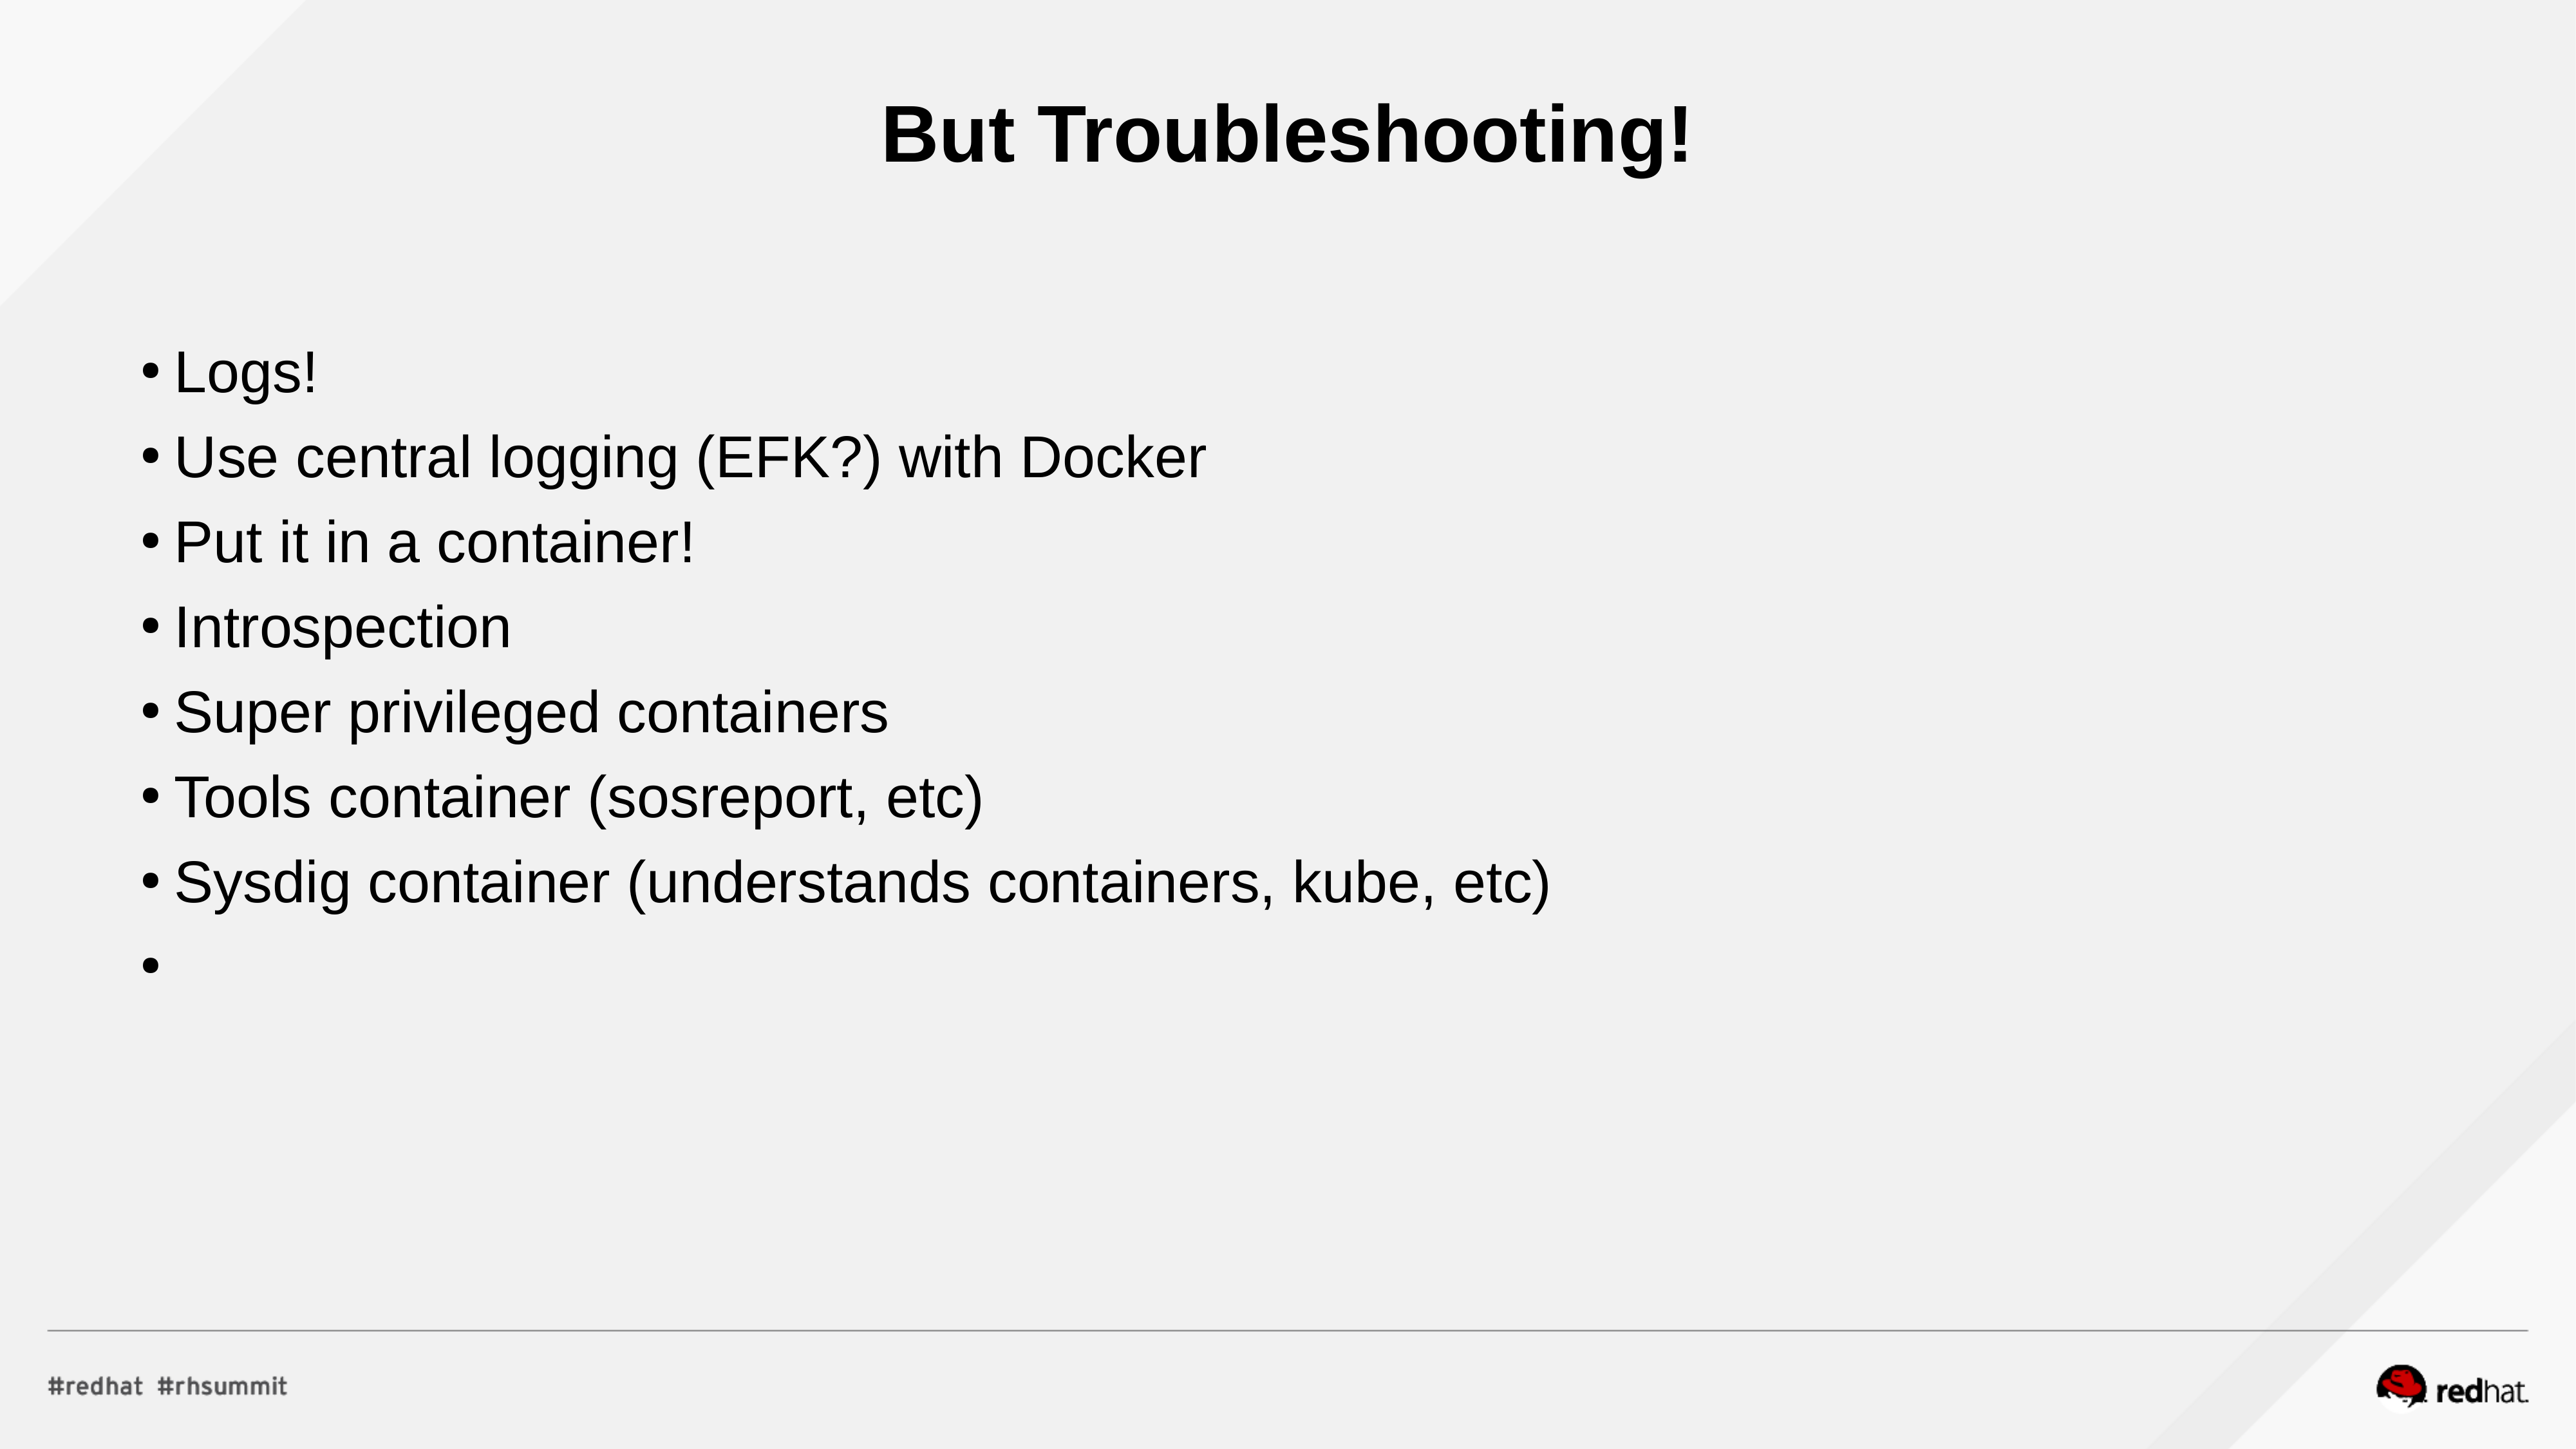

# But Troubleshooting!
Logs!
Use central logging (EFK?) with Docker
Put it in a container!
Introspection
Super privileged containers
Tools container (sosreport, etc)
Sysdig container (understands containers, kube, etc)